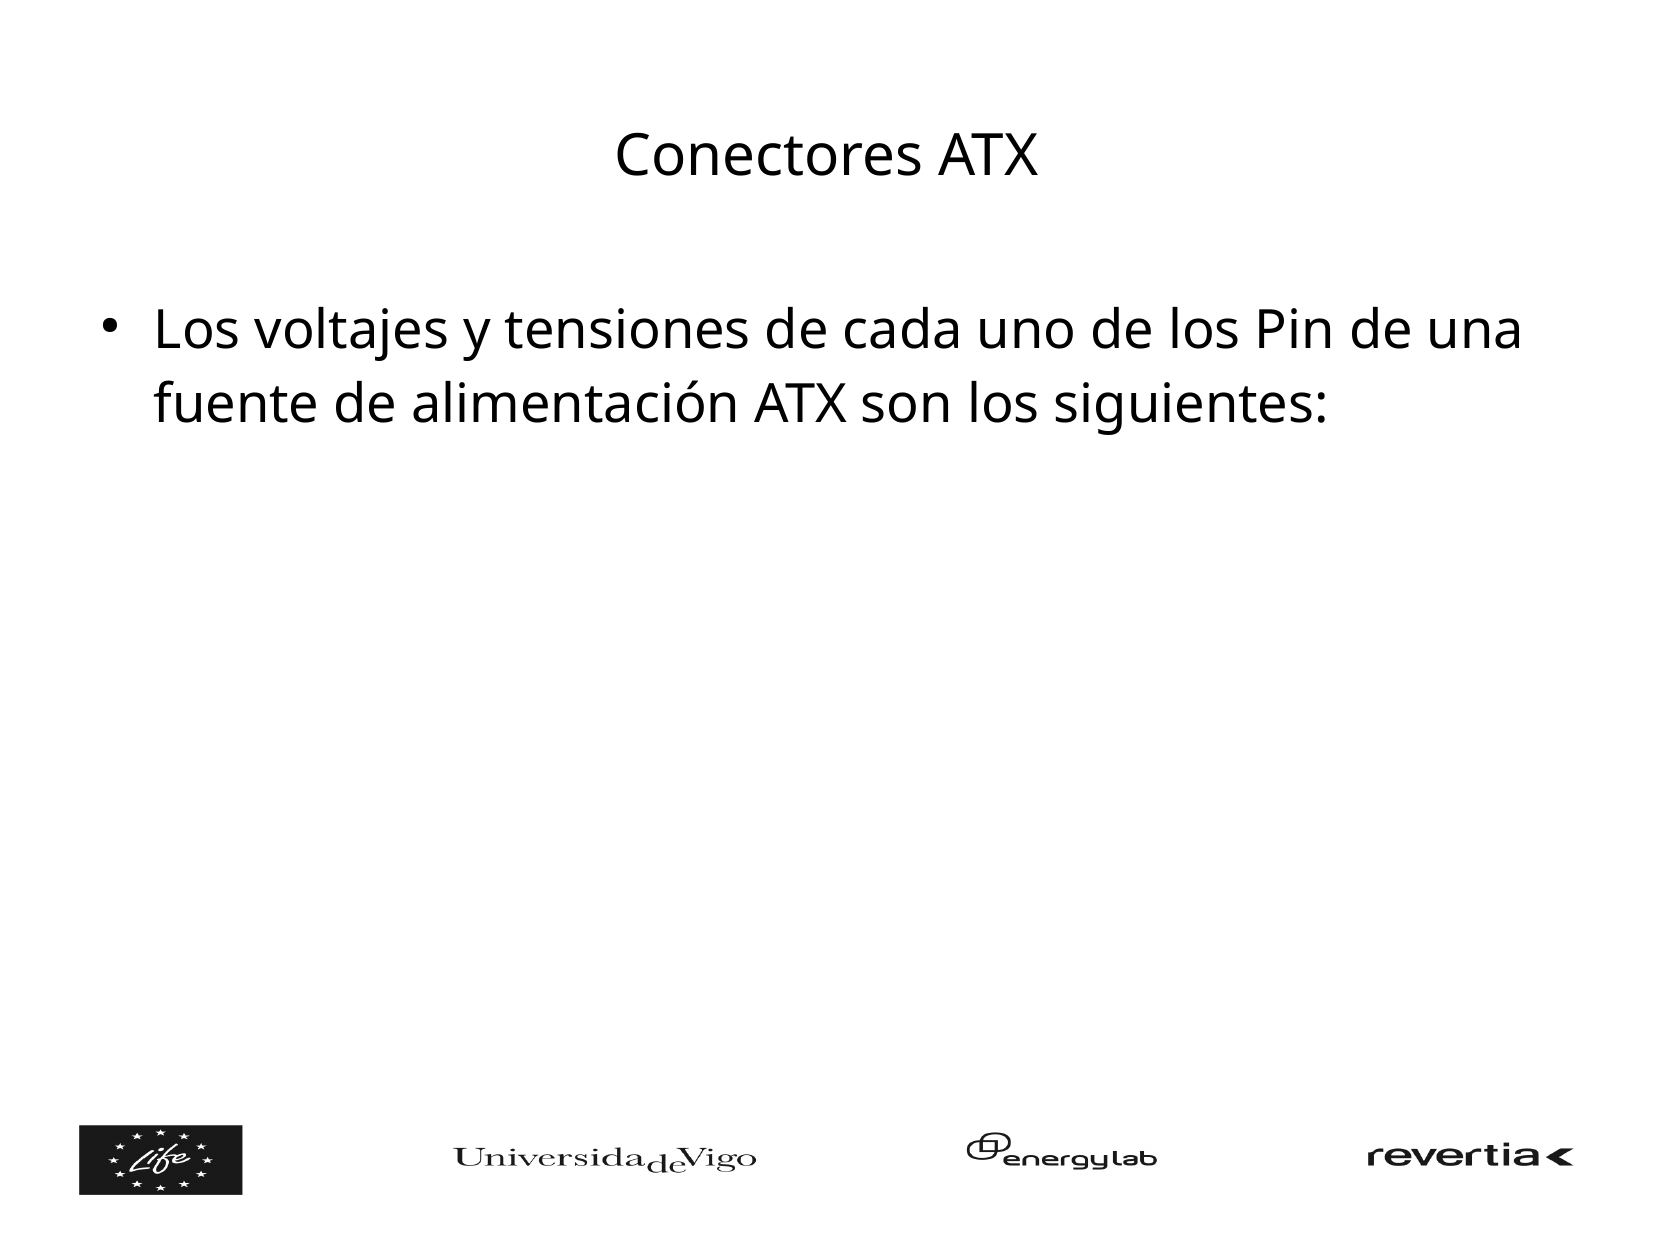

# Conectores ATX
Los voltajes y tensiones de cada uno de los Pin de una fuente de alimentación ATX son los siguientes: